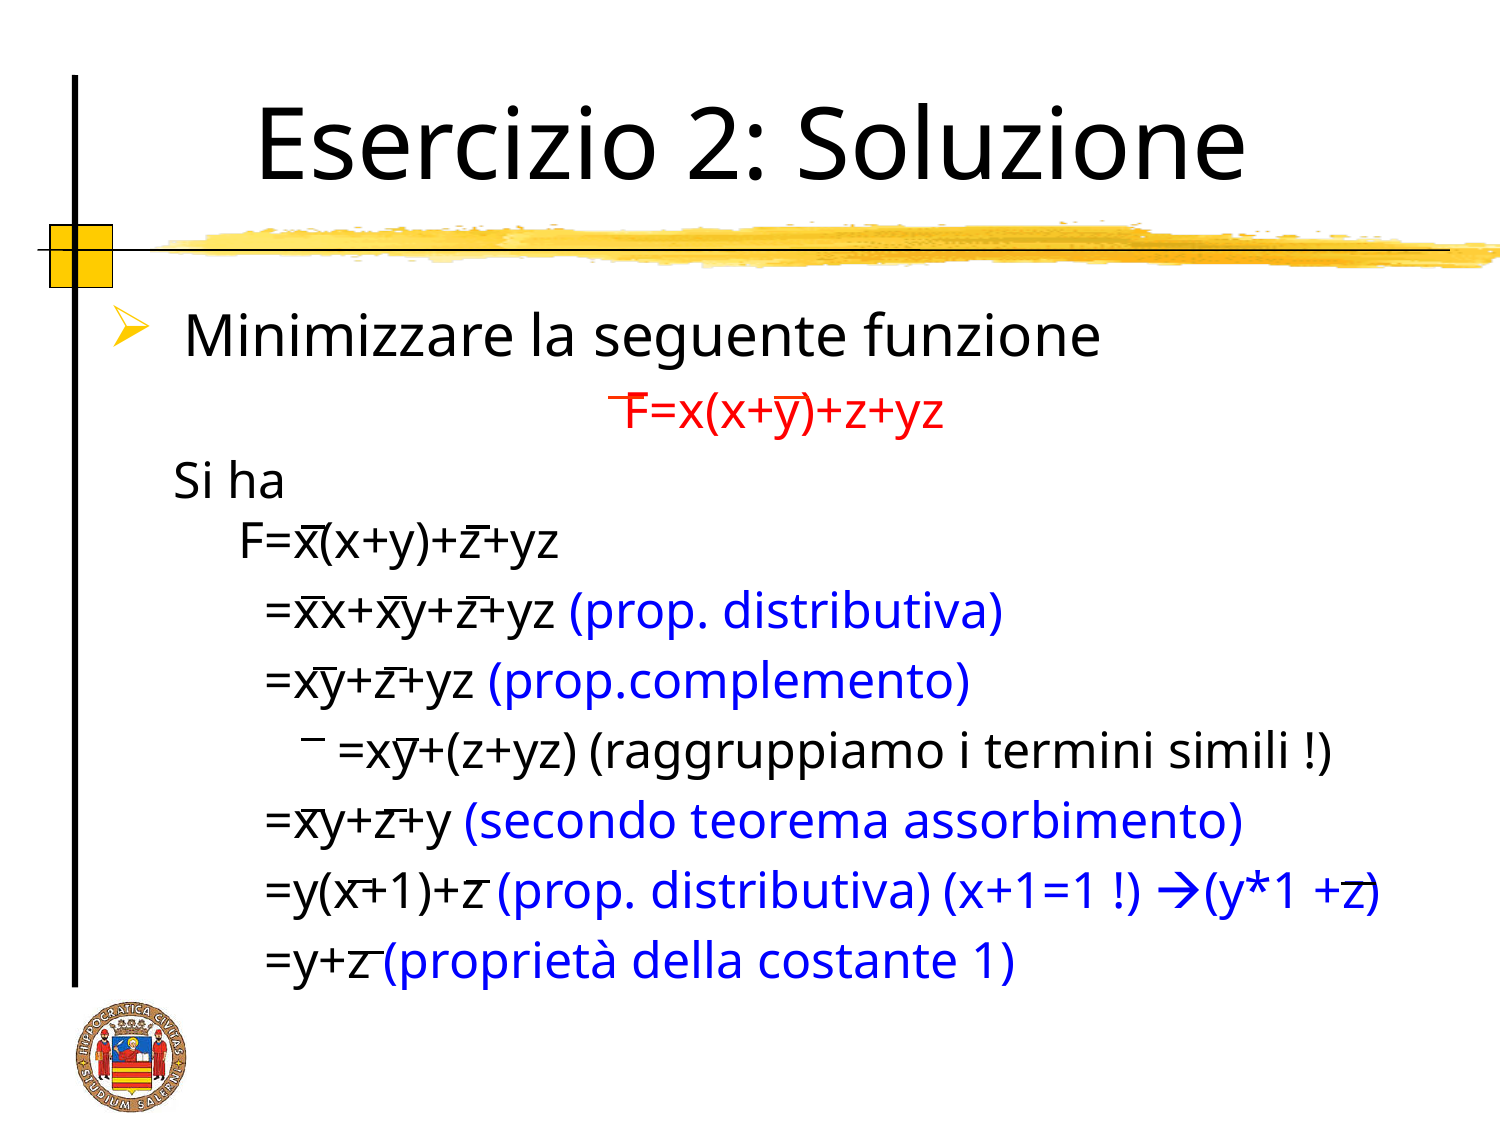

# Esercizio 2: Soluzione
Minimizzare la seguente funzione
 			F=x(x+y)+z+yz
Si ha
 F=x(x+y)+z+yz
 =xx+xy+z+yz (prop. distributiva)
 =xy+z+yz (prop.complemento)
	 =xy+(z+yz) (raggruppiamo i termini simili !)
 =xy+z+y (secondo teorema assorbimento)
 =y(x+1)+z (prop. distributiva) (x+1=1 !) (y*1 +z)
 =y+z (proprietà della costante 1)